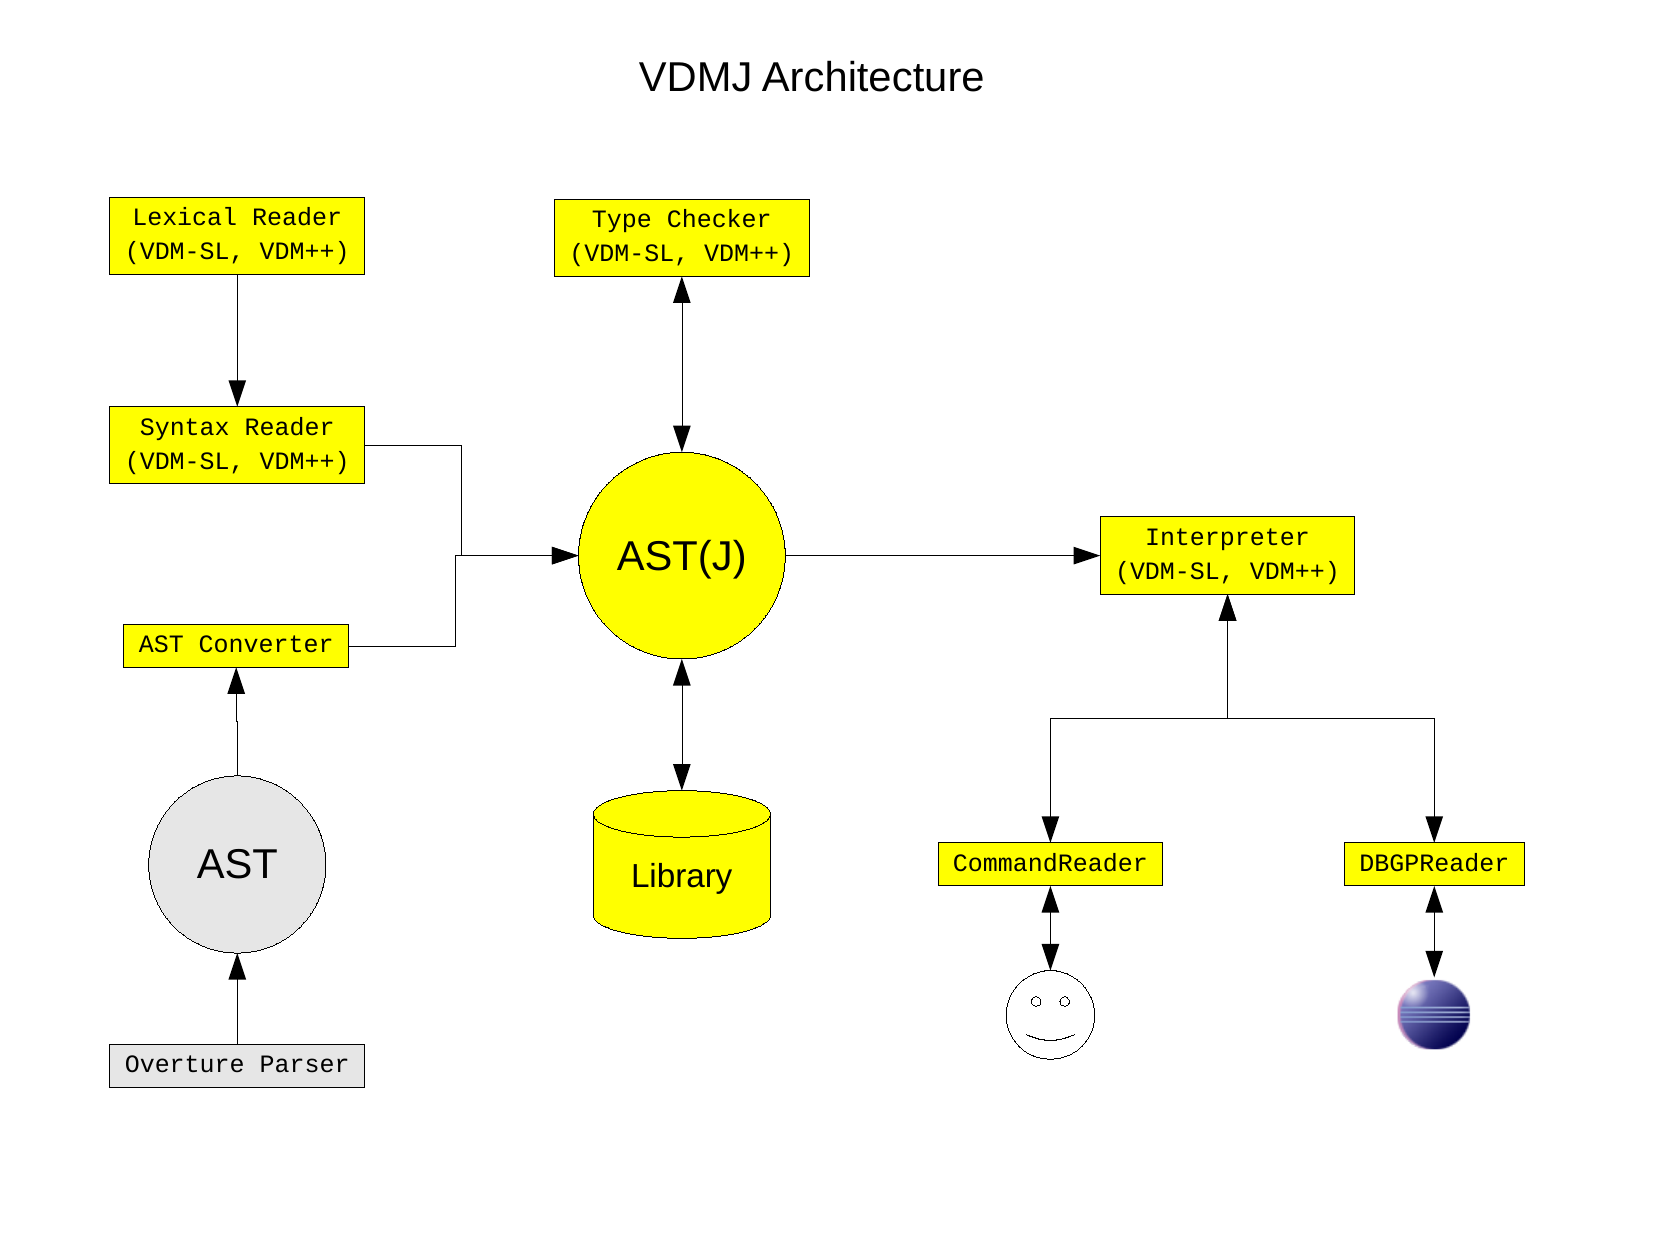

VDMJ Architecture
Lexical Reader
(VDM-SL, VDM++)
Type Checker
(VDM-SL, VDM++)
Syntax Reader
(VDM-SL, VDM++)
AST(J)
Interpreter
(VDM-SL, VDM++)
AST Converter
AST
Library
CommandReader
DBGPReader
Overture Parser